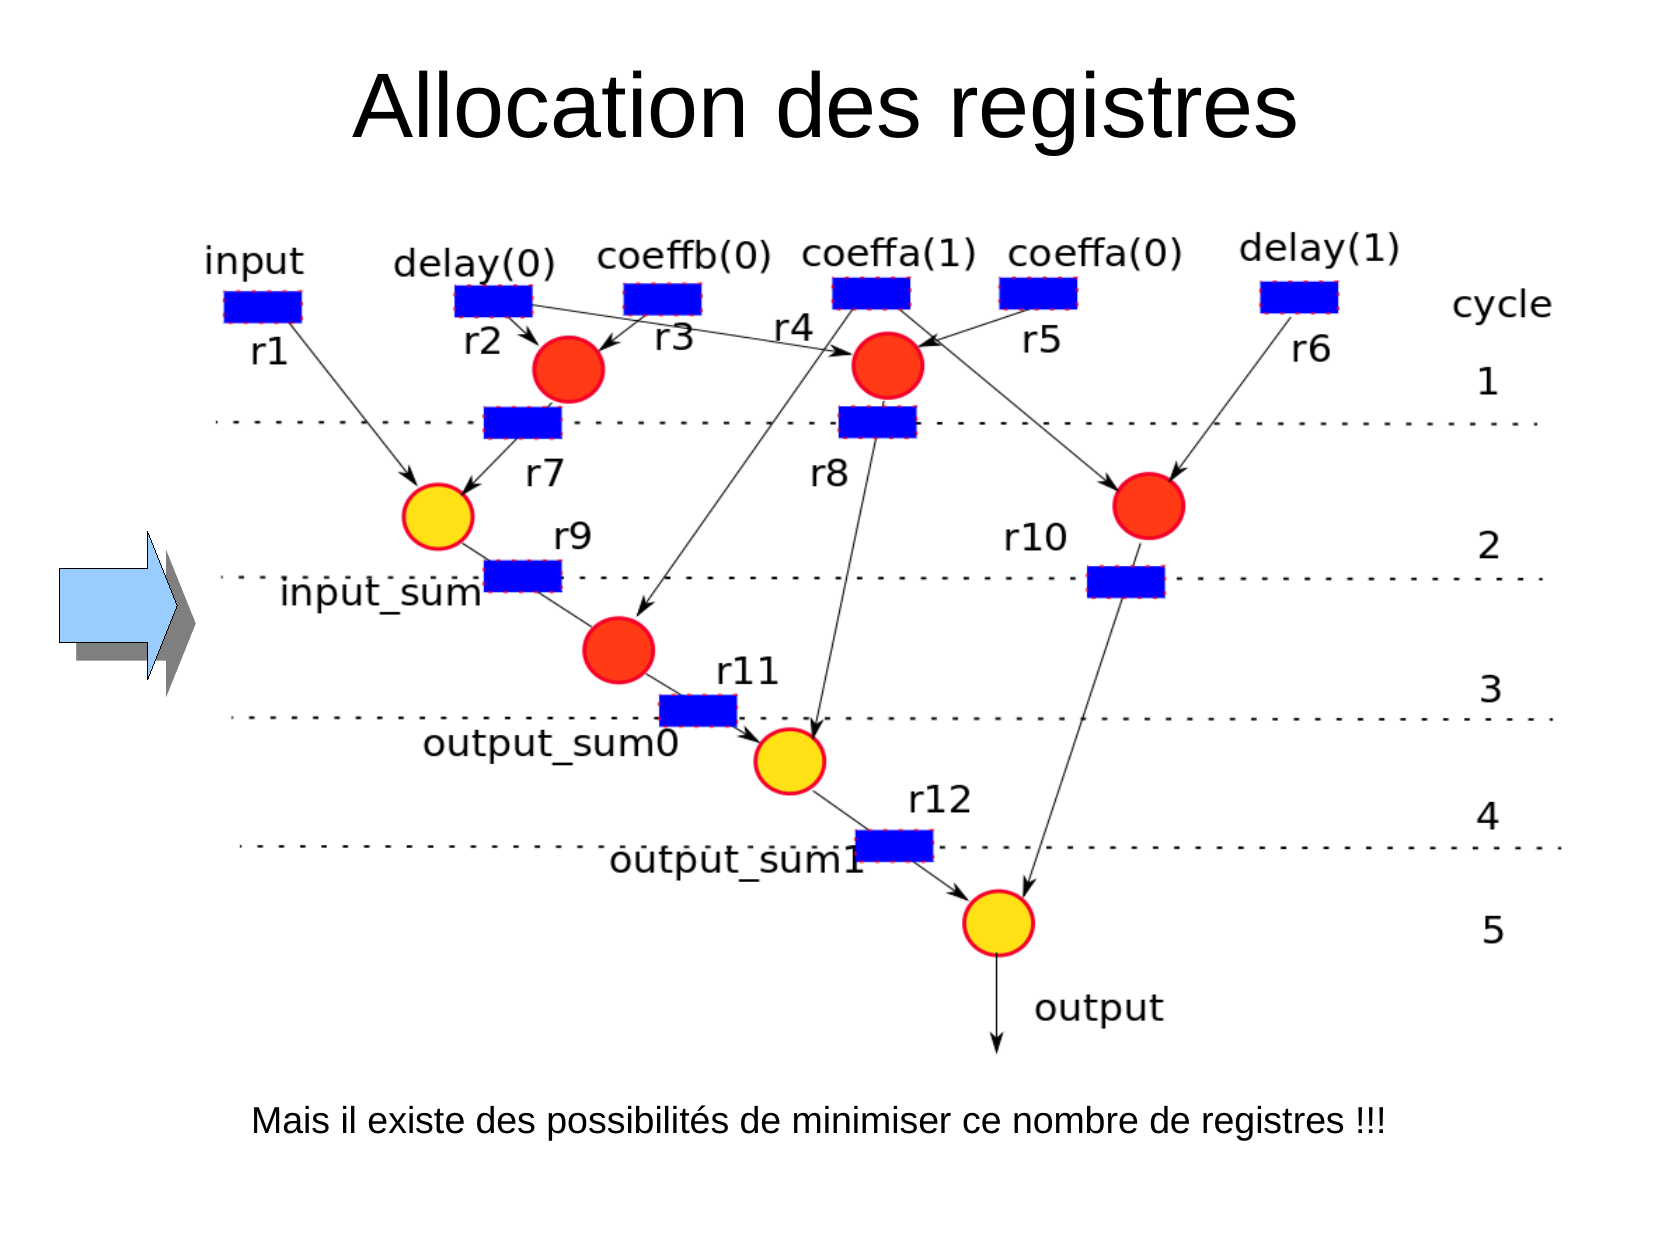

# Allocation des registres
Mais il existe des possibilités de minimiser ce nombre de registres !!!